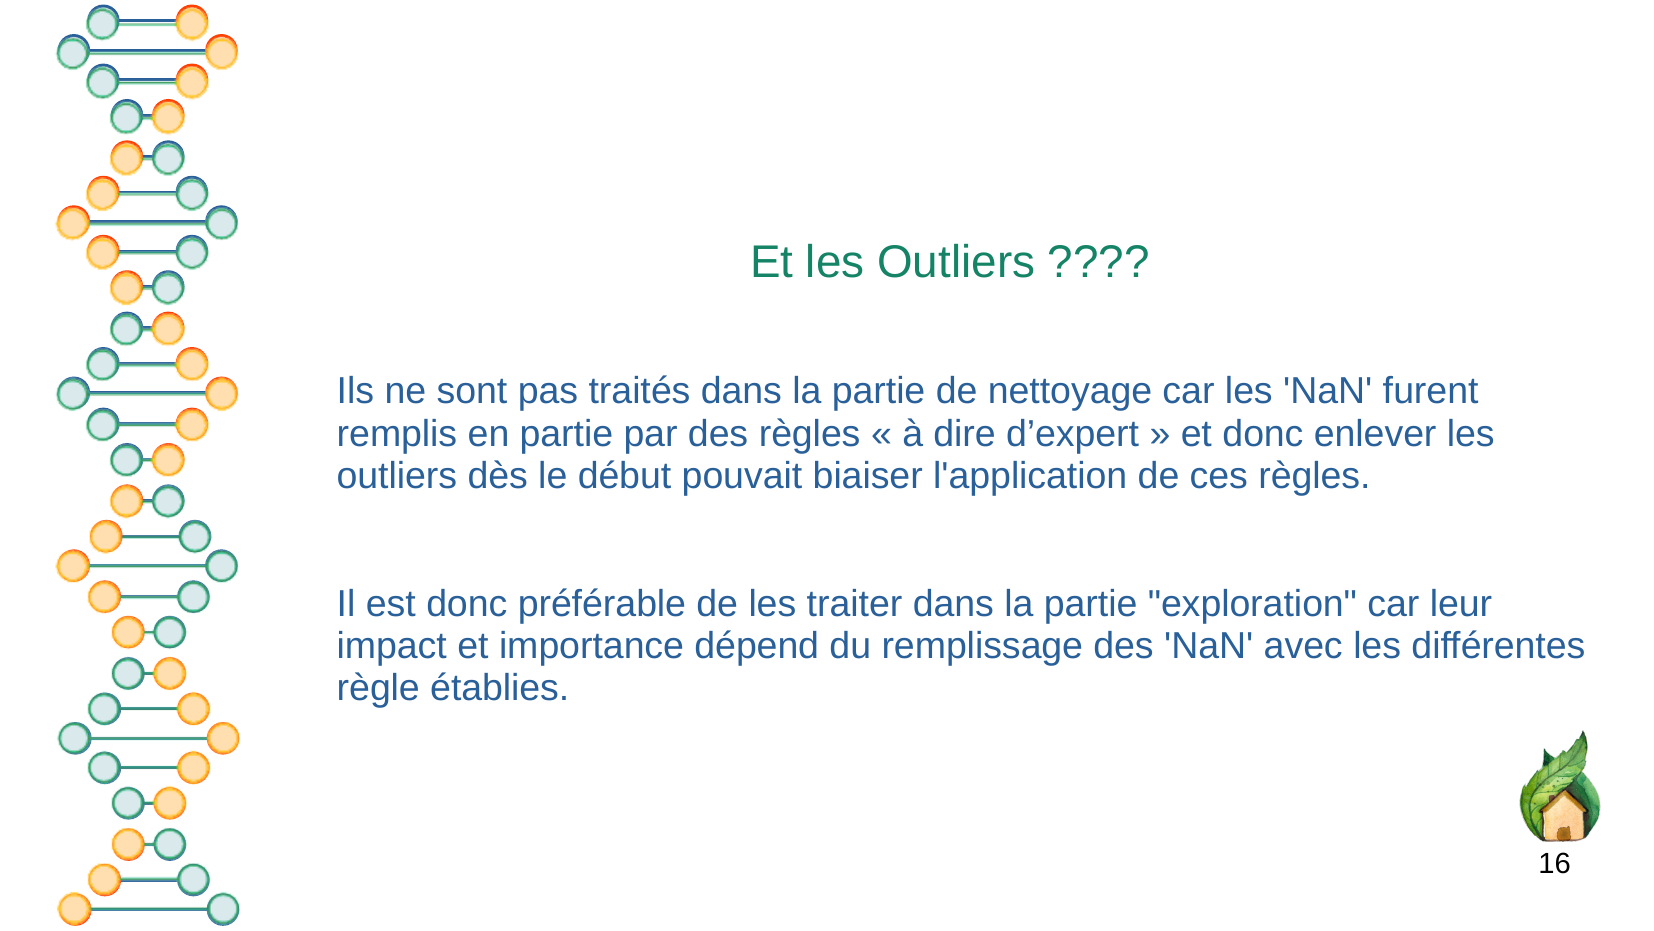

# Et les Outliers ????
Ils ne sont pas traités dans la partie de nettoyage car les 'NaN' furent remplis en partie par des règles « à dire d’expert » et donc enlever les outliers dès le début pouvait biaiser l'application de ces règles.
Il est donc préférable de les traiter dans la partie "exploration" car leur impact et importance dépend du remplissage des 'NaN' avec les différentes règle établies.
16